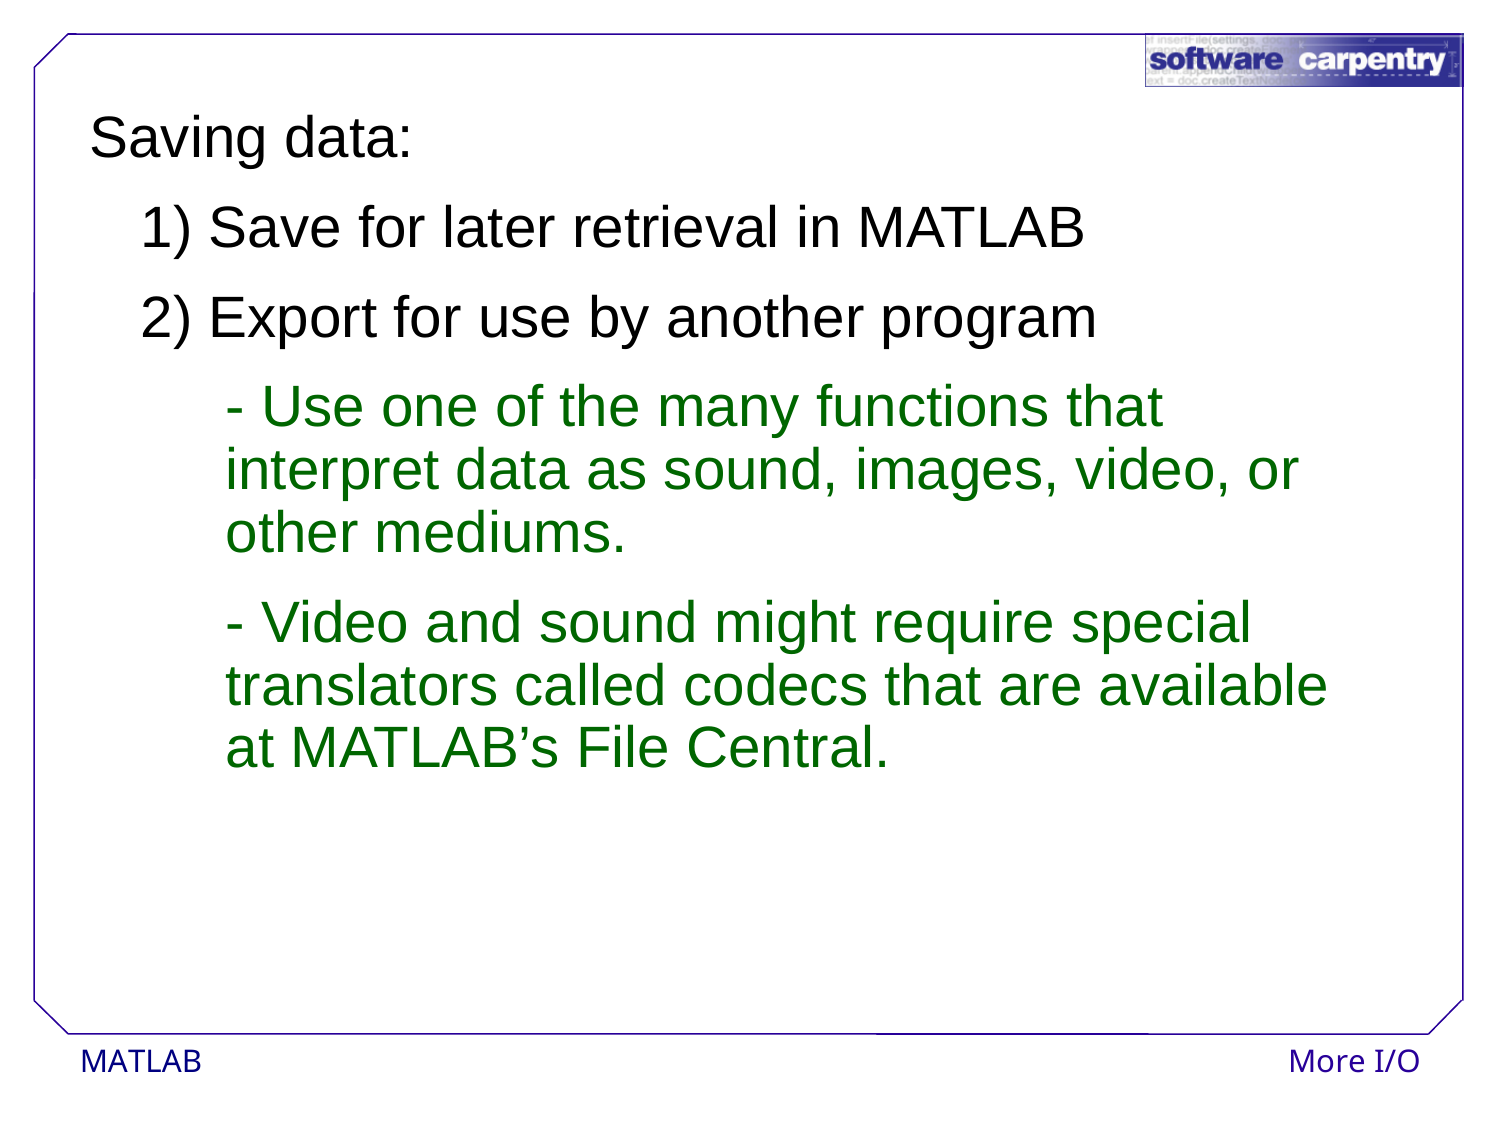

# Saving data:
	1) Save for later retrieval in MATLAB
	2) Export for use by another program
			- Use one of the many functions that 				interpret data as sound, images, video, or 		other mediums.
			- Video and sound might require special 			translators called codecs that are available 		at MATLAB’s File Central.